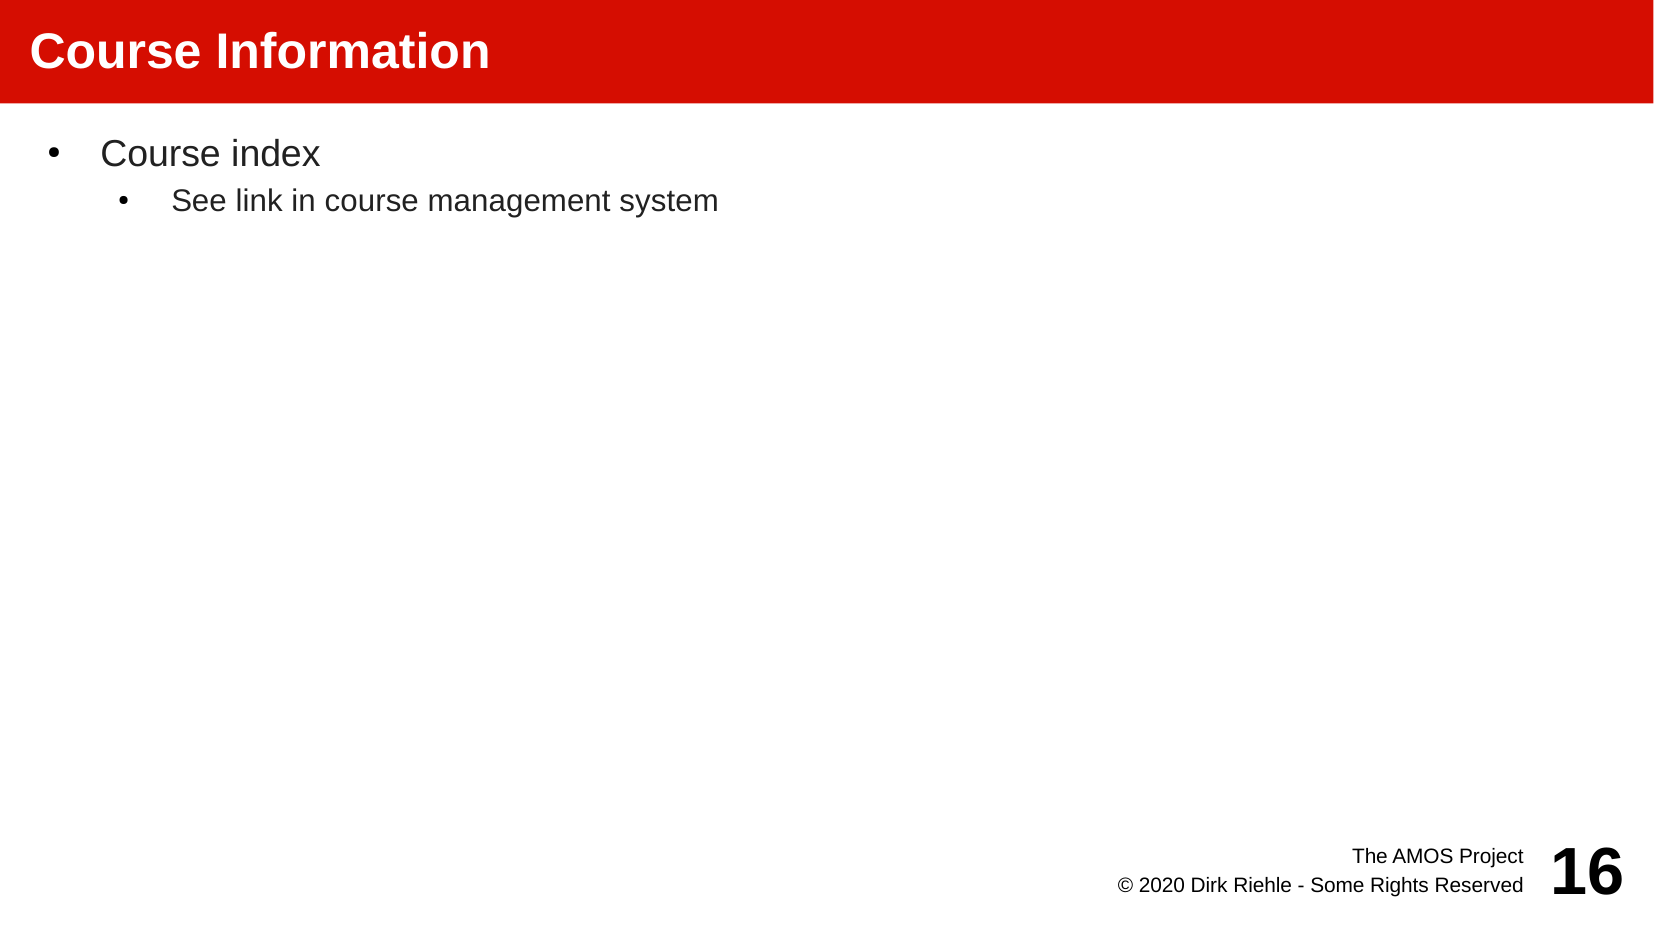

# Course Information
Course index
See link in course management system
The AMOS Project
16
© 2020 Dirk Riehle - Some Rights Reserved